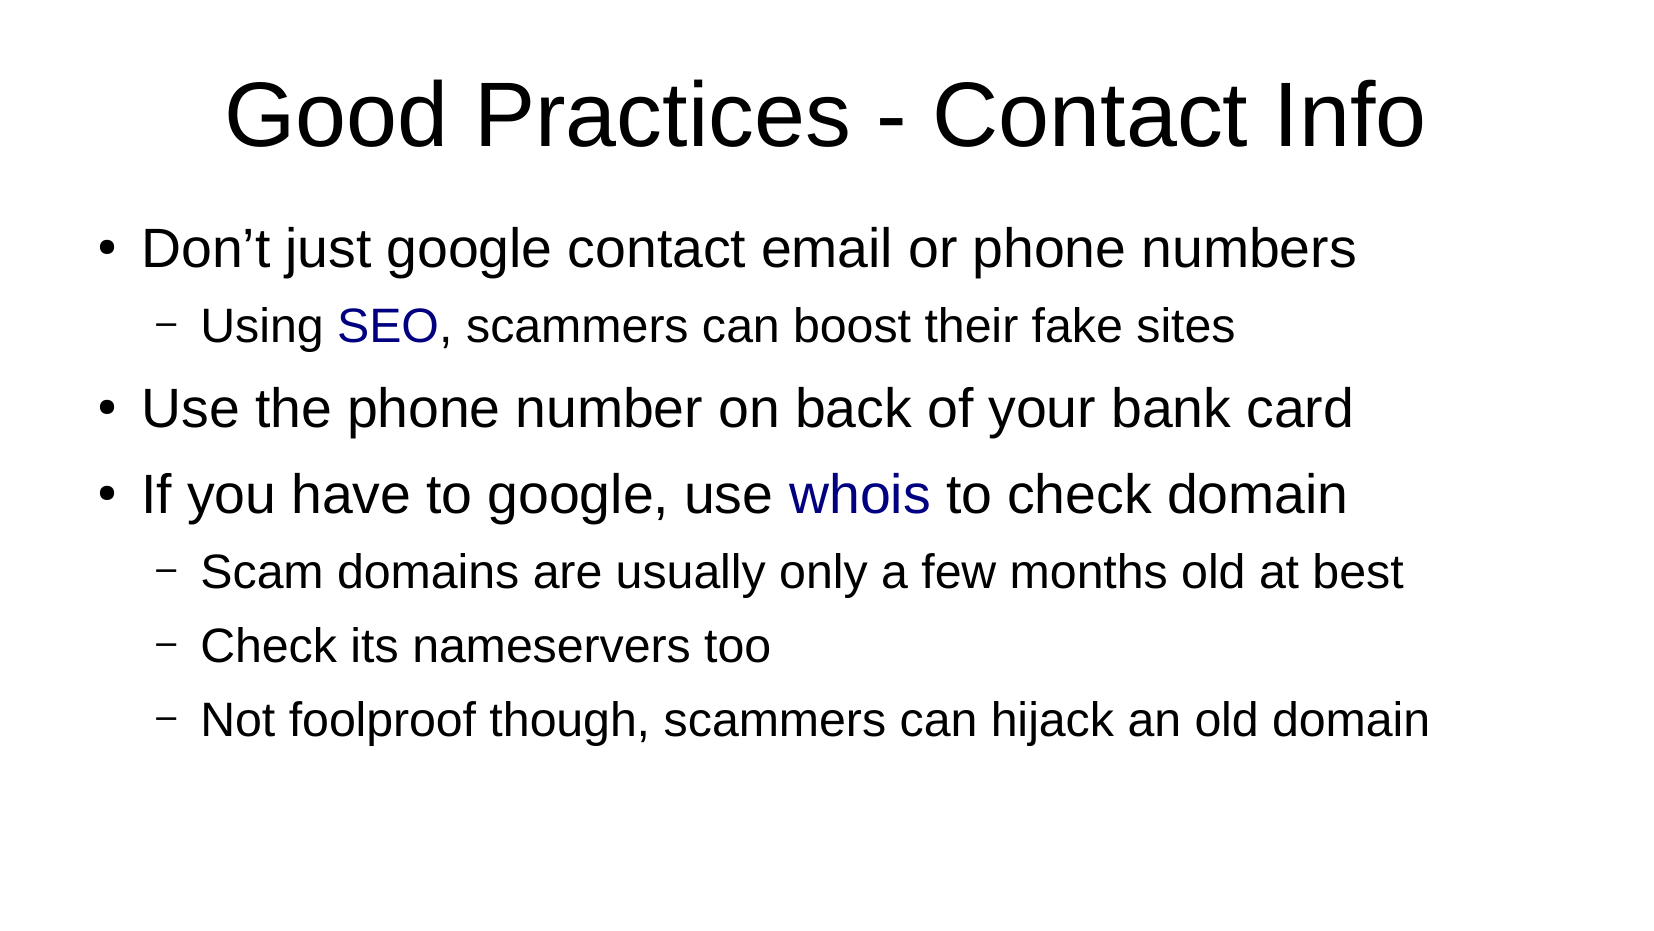

# Good Practices - Contact Info
Don’t just google contact email or phone numbers
Using SEO, scammers can boost their fake sites
Use the phone number on back of your bank card
If you have to google, use whois to check domain
Scam domains are usually only a few months old at best
Check its nameservers too
Not foolproof though, scammers can hijack an old domain